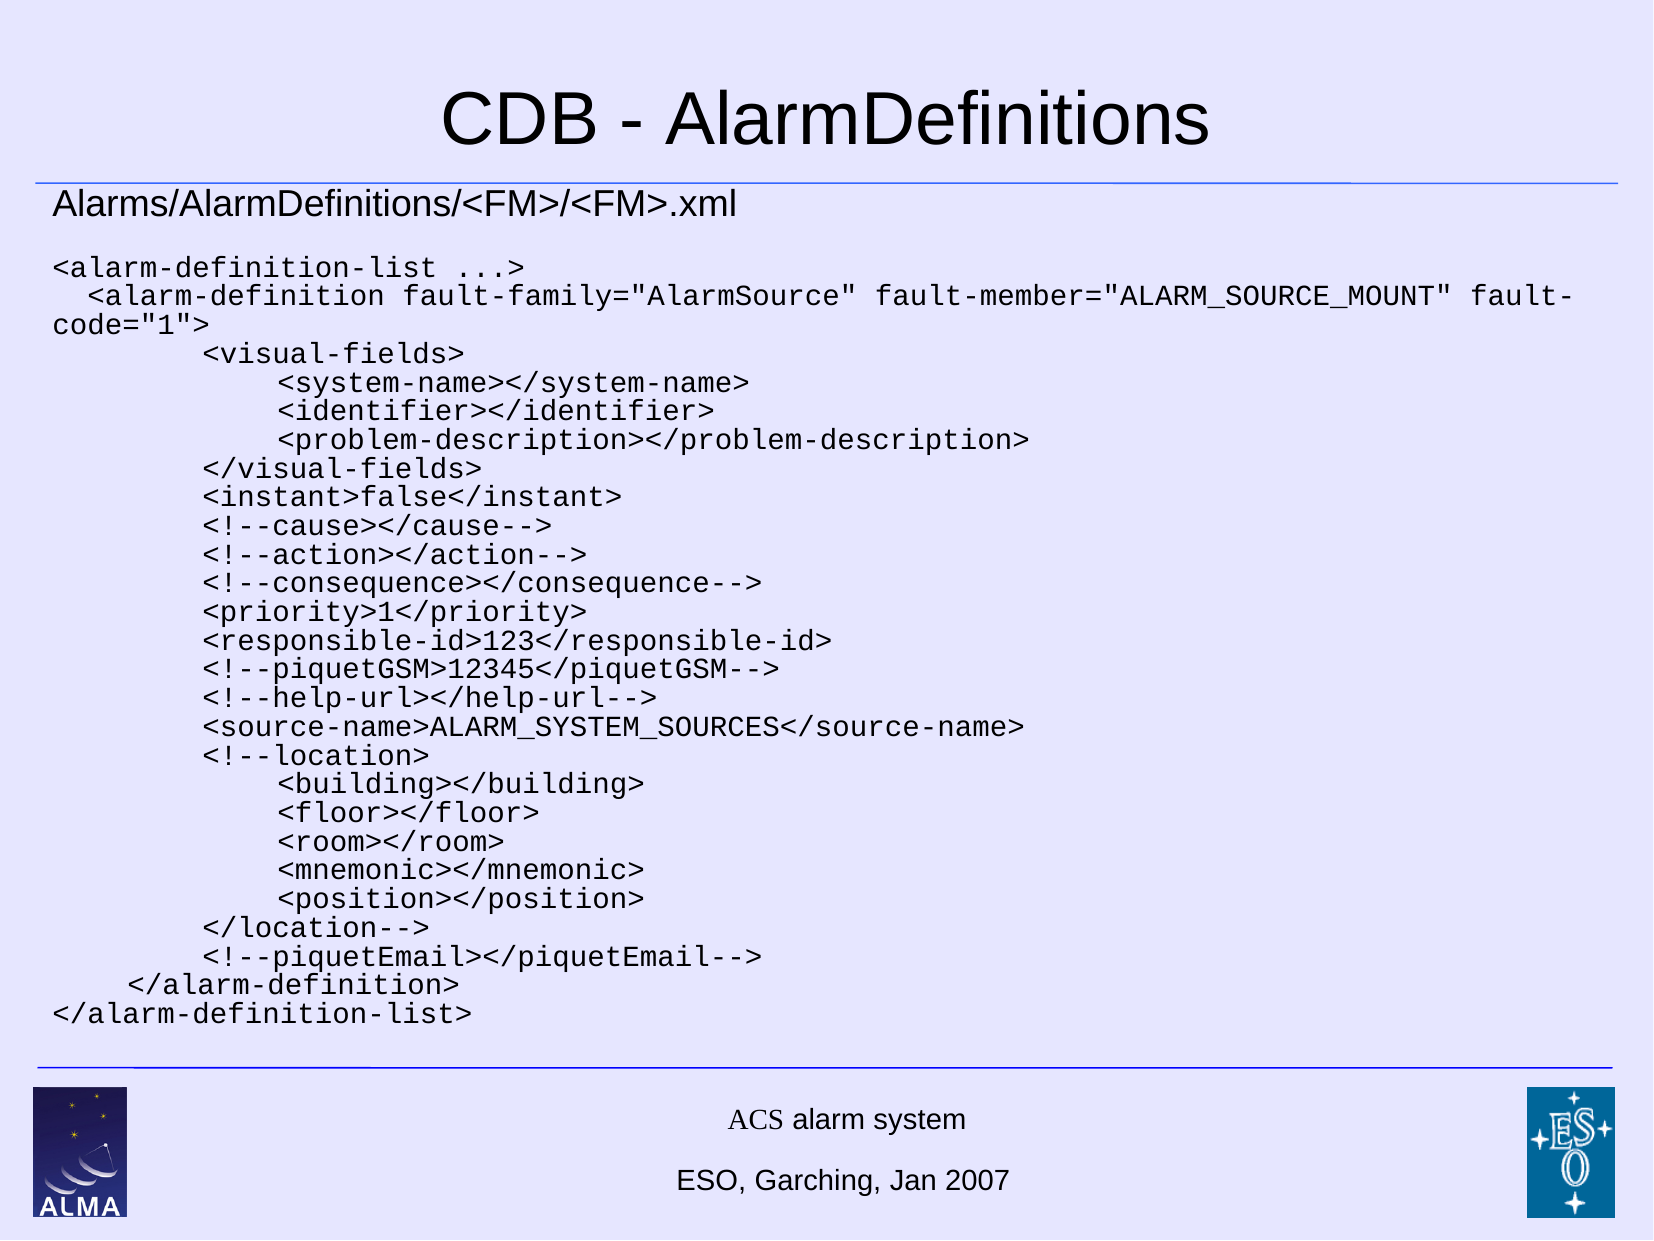

# CDB - AlarmDefinitions
Alarms/AlarmDefinitions/<FM>/<FM>.xml
<alarm-definition-list ...>
 <alarm-definition fault-family="AlarmSource" fault-member="ALARM_SOURCE_MOUNT" fault-code="1">
		<visual-fields>
			<system-name></system-name>
			<identifier></identifier>
			<problem-description></problem-description>
		</visual-fields>
		<instant>false</instant>
		<!--cause></cause-->
		<!--action></action-->
		<!--consequence></consequence-->
		<priority>1</priority>
		<responsible-id>123</responsible-id>
		<!--piquetGSM>12345</piquetGSM-->
		<!--help-url></help-url-->
		<source-name>ALARM_SYSTEM_SOURCES</source-name>
		<!--location>
			<building></building>
			<floor></floor>
			<room></room>
			<mnemonic></mnemonic>
			<position></position>
		</location-->
		<!--piquetEmail></piquetEmail-->
	</alarm-definition>
</alarm-definition-list>